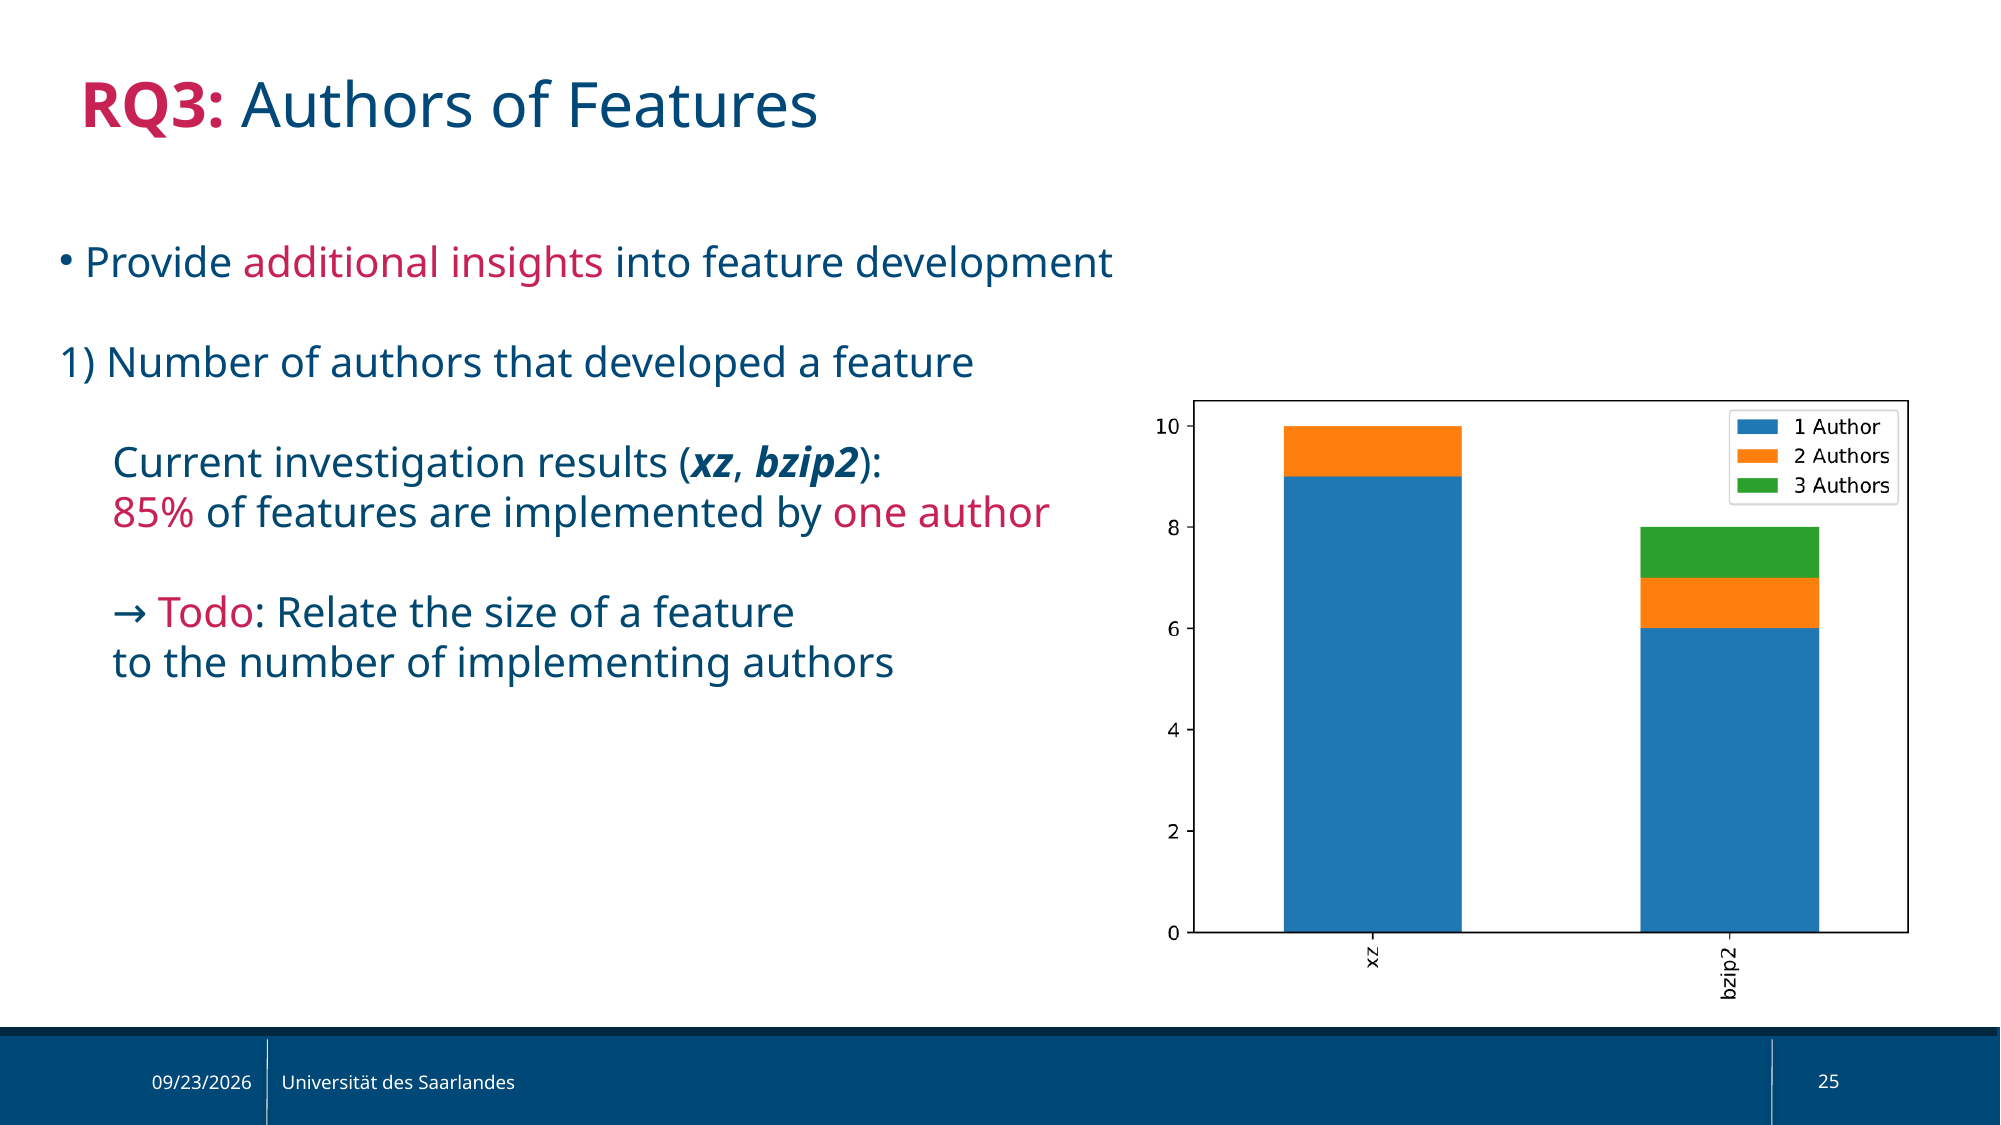

RQ3: Authors of Features
# Provide additional insights into feature development
 Number of authors that developed a feature
Current investigation results (xz, bzip2):
85% of features are implemented by one author
→ Todo: Relate the size of a feature
to the number of implementing authors
Universität des Saarlandes